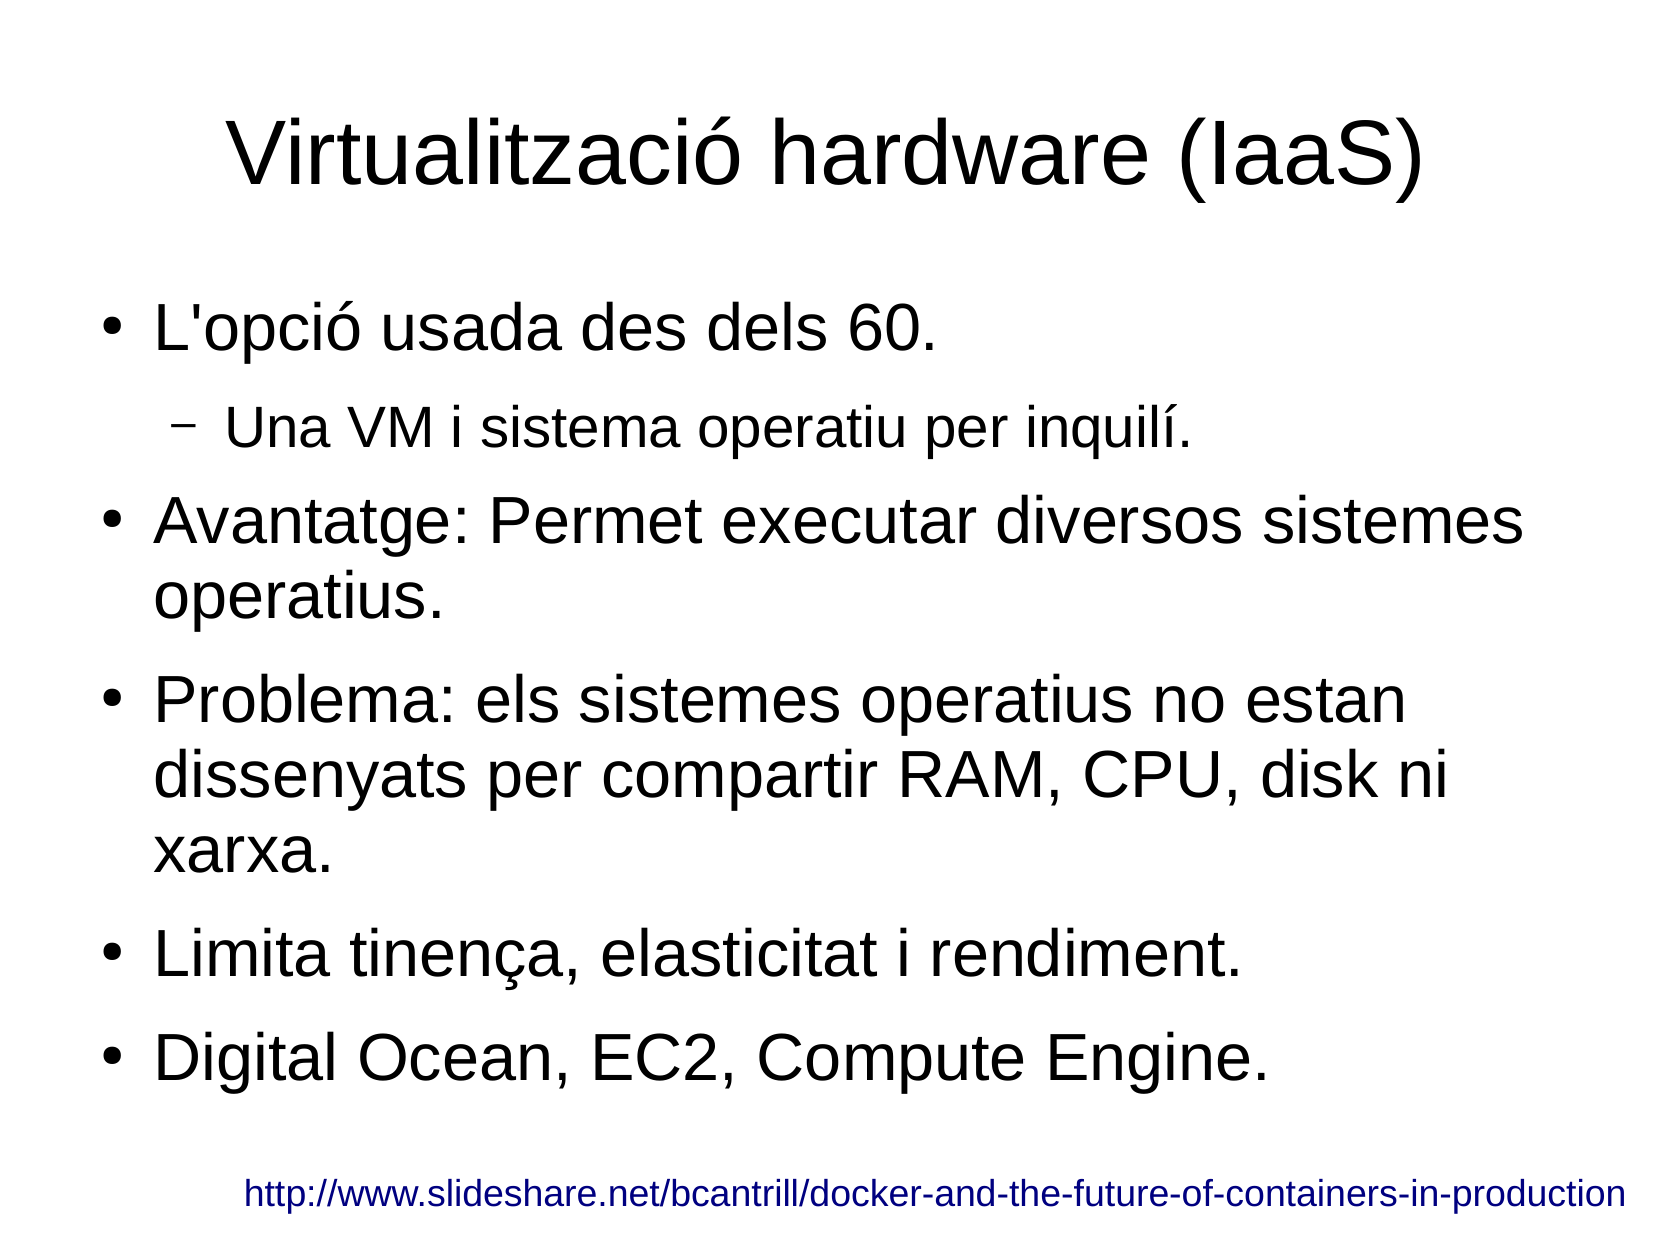

# Virtualització hardware (IaaS)
L'opció usada des dels 60.
Una VM i sistema operatiu per inquilí.
Avantatge: Permet executar diversos sistemes operatius.
Problema: els sistemes operatius no estan dissenyats per compartir RAM, CPU, disk ni xarxa.
Limita tinença, elasticitat i rendiment.
Digital Ocean, EC2, Compute Engine.
http://www.slideshare.net/bcantrill/docker-and-the-future-of-containers-in-production